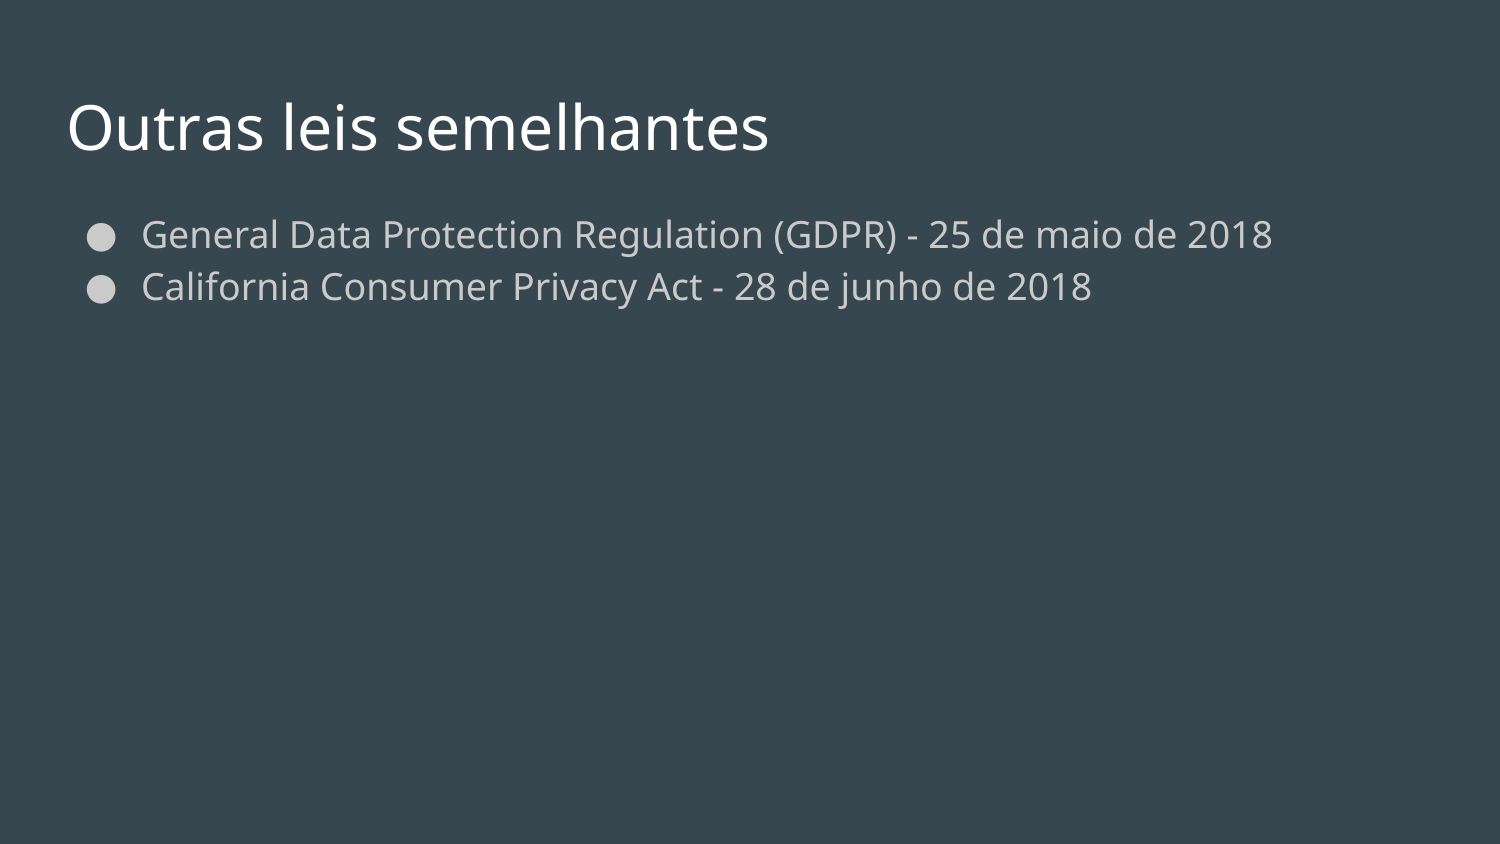

# Outras leis semelhantes
General Data Protection Regulation (GDPR) - 25 de maio de 2018
California Consumer Privacy Act - 28 de junho de 2018